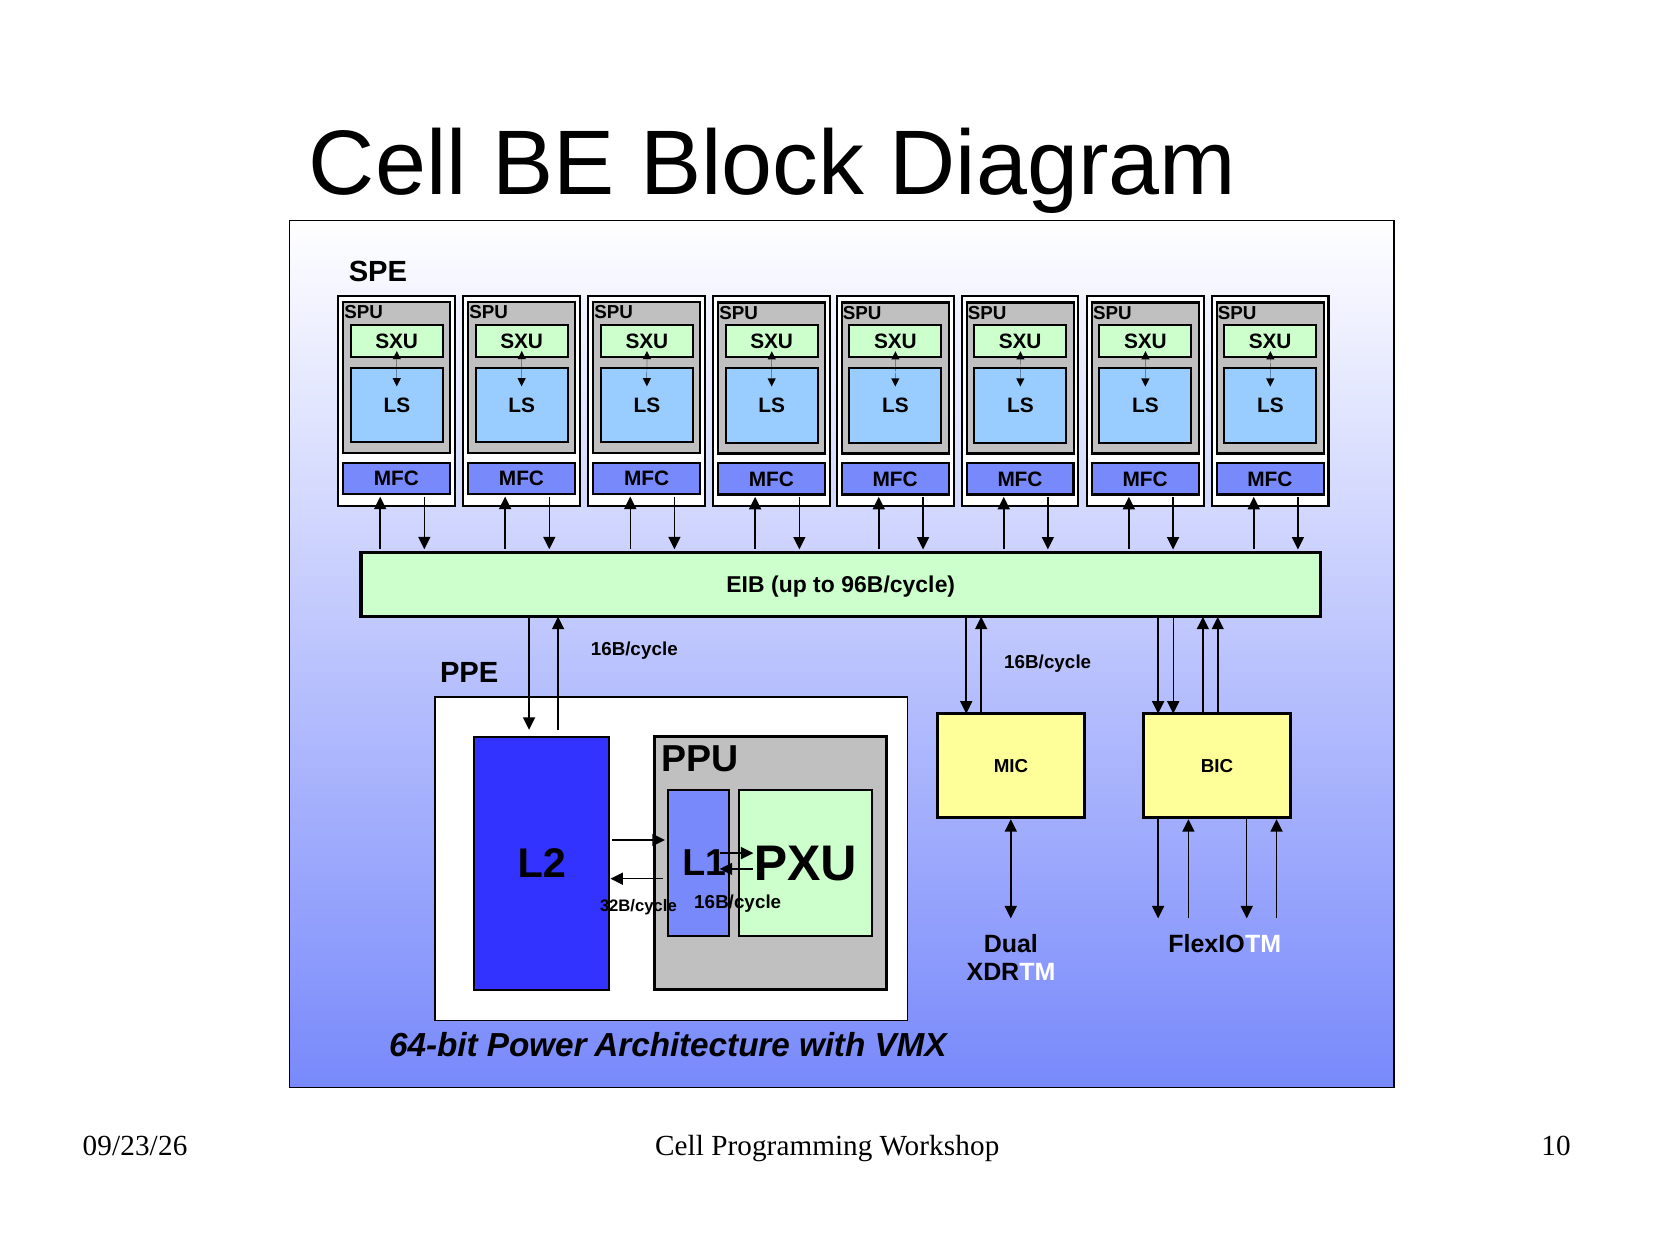

# Cell BE Block Diagram
SPE
SPU
SXU
LS
MFC
SPU
SXU
LS
MFC
SPU
SXU
LS
MFC
SPU
SXU
LS
MFC
SPU
SXU
LS
MFC
SPU
SXU
LS
MFC
SPU
SXU
LS
MFC
SPU
SXU
LS
MFC
EIB (up to 96B/cycle)
16B/cycle
16B/cycle
PPE
MIC
BIC
PPU
L1
PXU
16B/cycle
L2
32B/cycle
Dual XDRTM
FlexIOTM
64-bit Power Architecture with VMX
Cell Programming Workshop
10